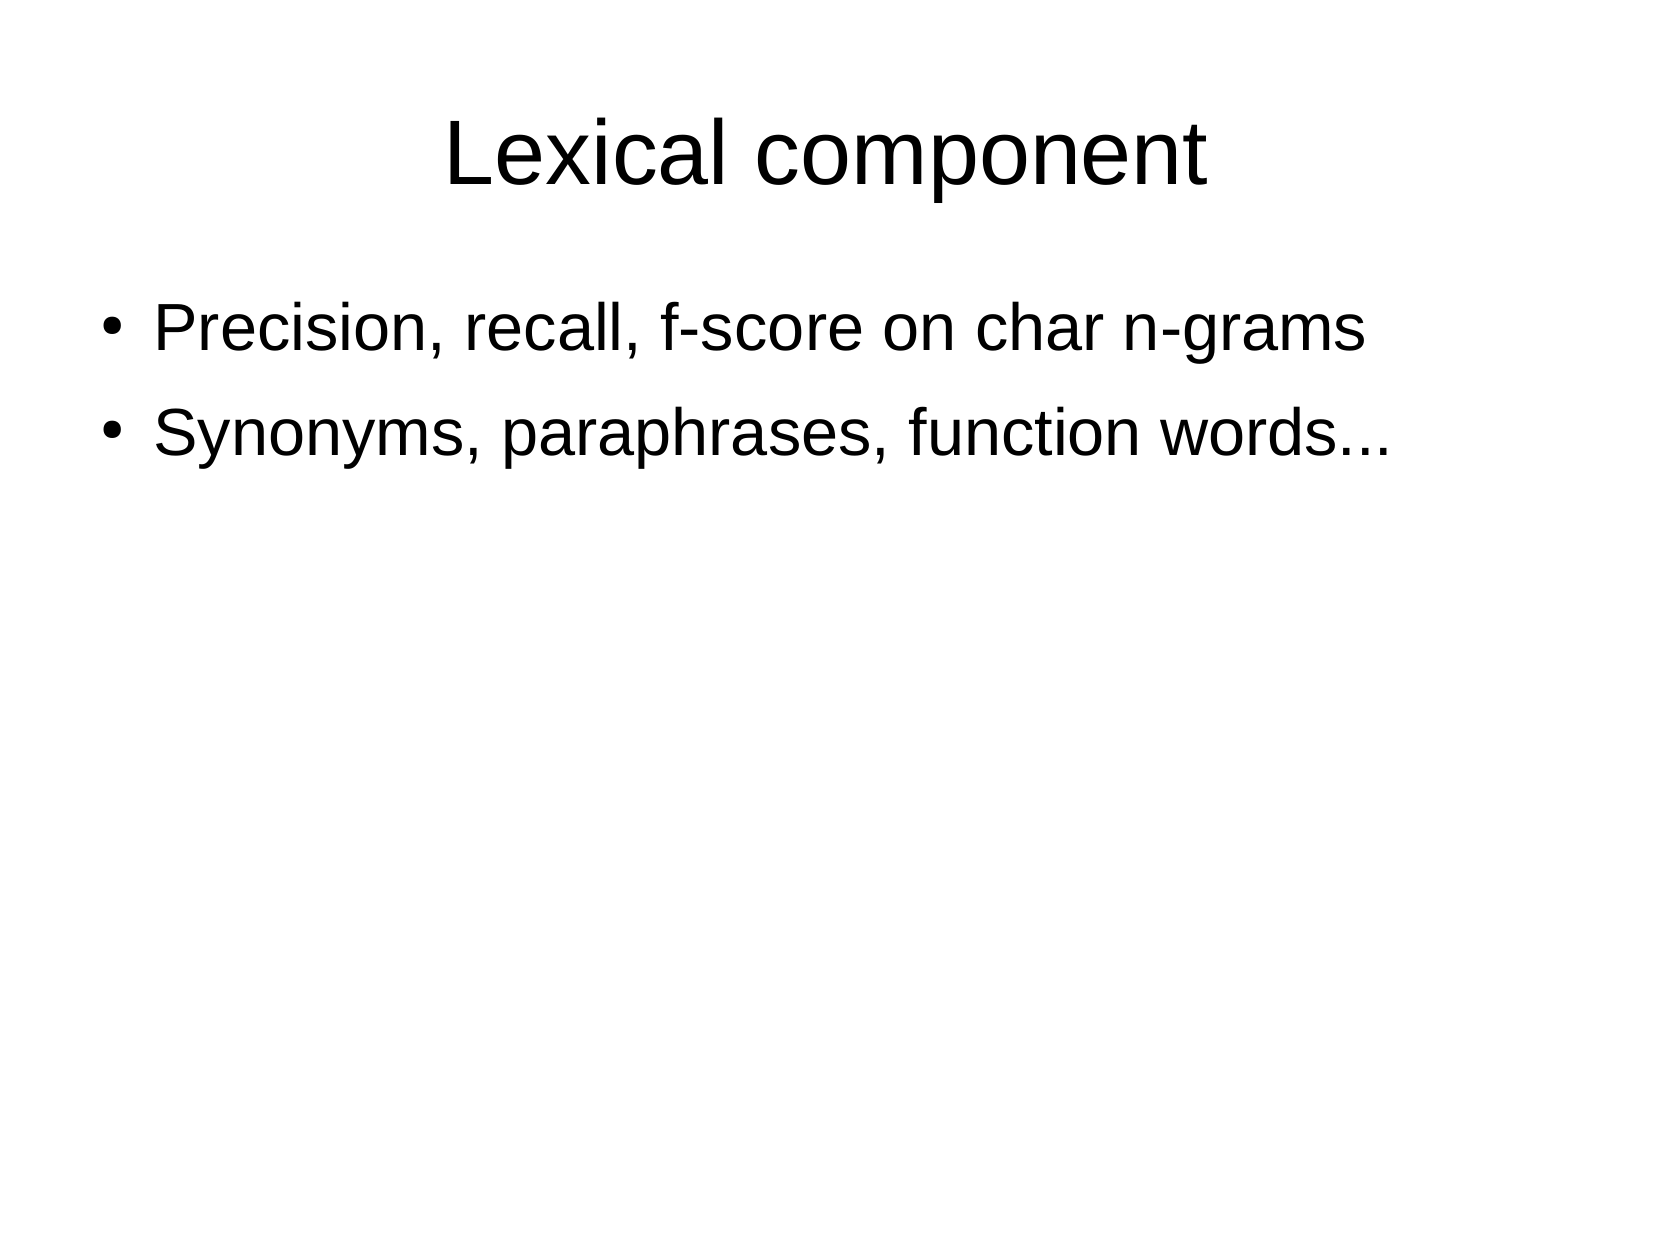

# Lexical component
Precision, recall, f-score on char n-grams
Synonyms, paraphrases, function words...